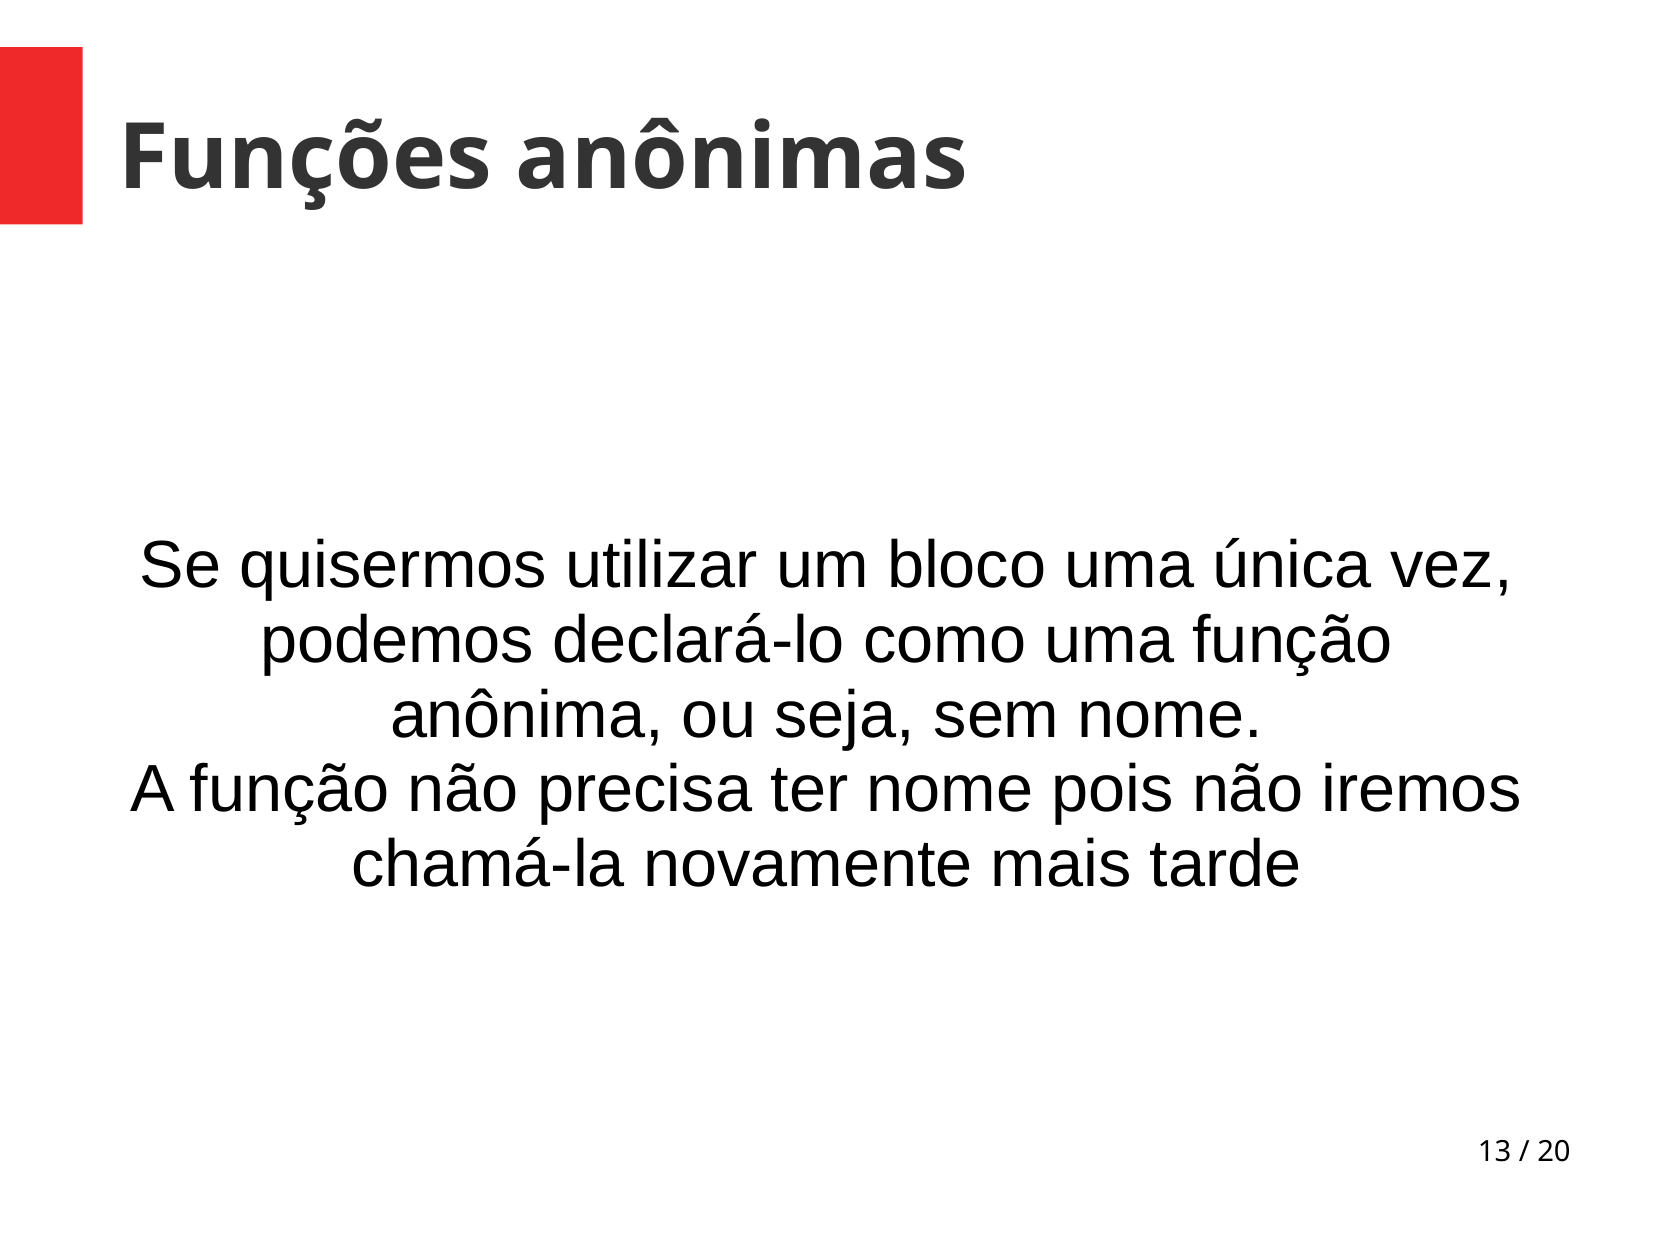

# Funções anônimas
Se quisermos utilizar um bloco uma única vez, podemos declará-lo como uma função anônima, ou seja, sem nome.
A função não precisa ter nome pois não iremos chamá-la novamente mais tarde
13